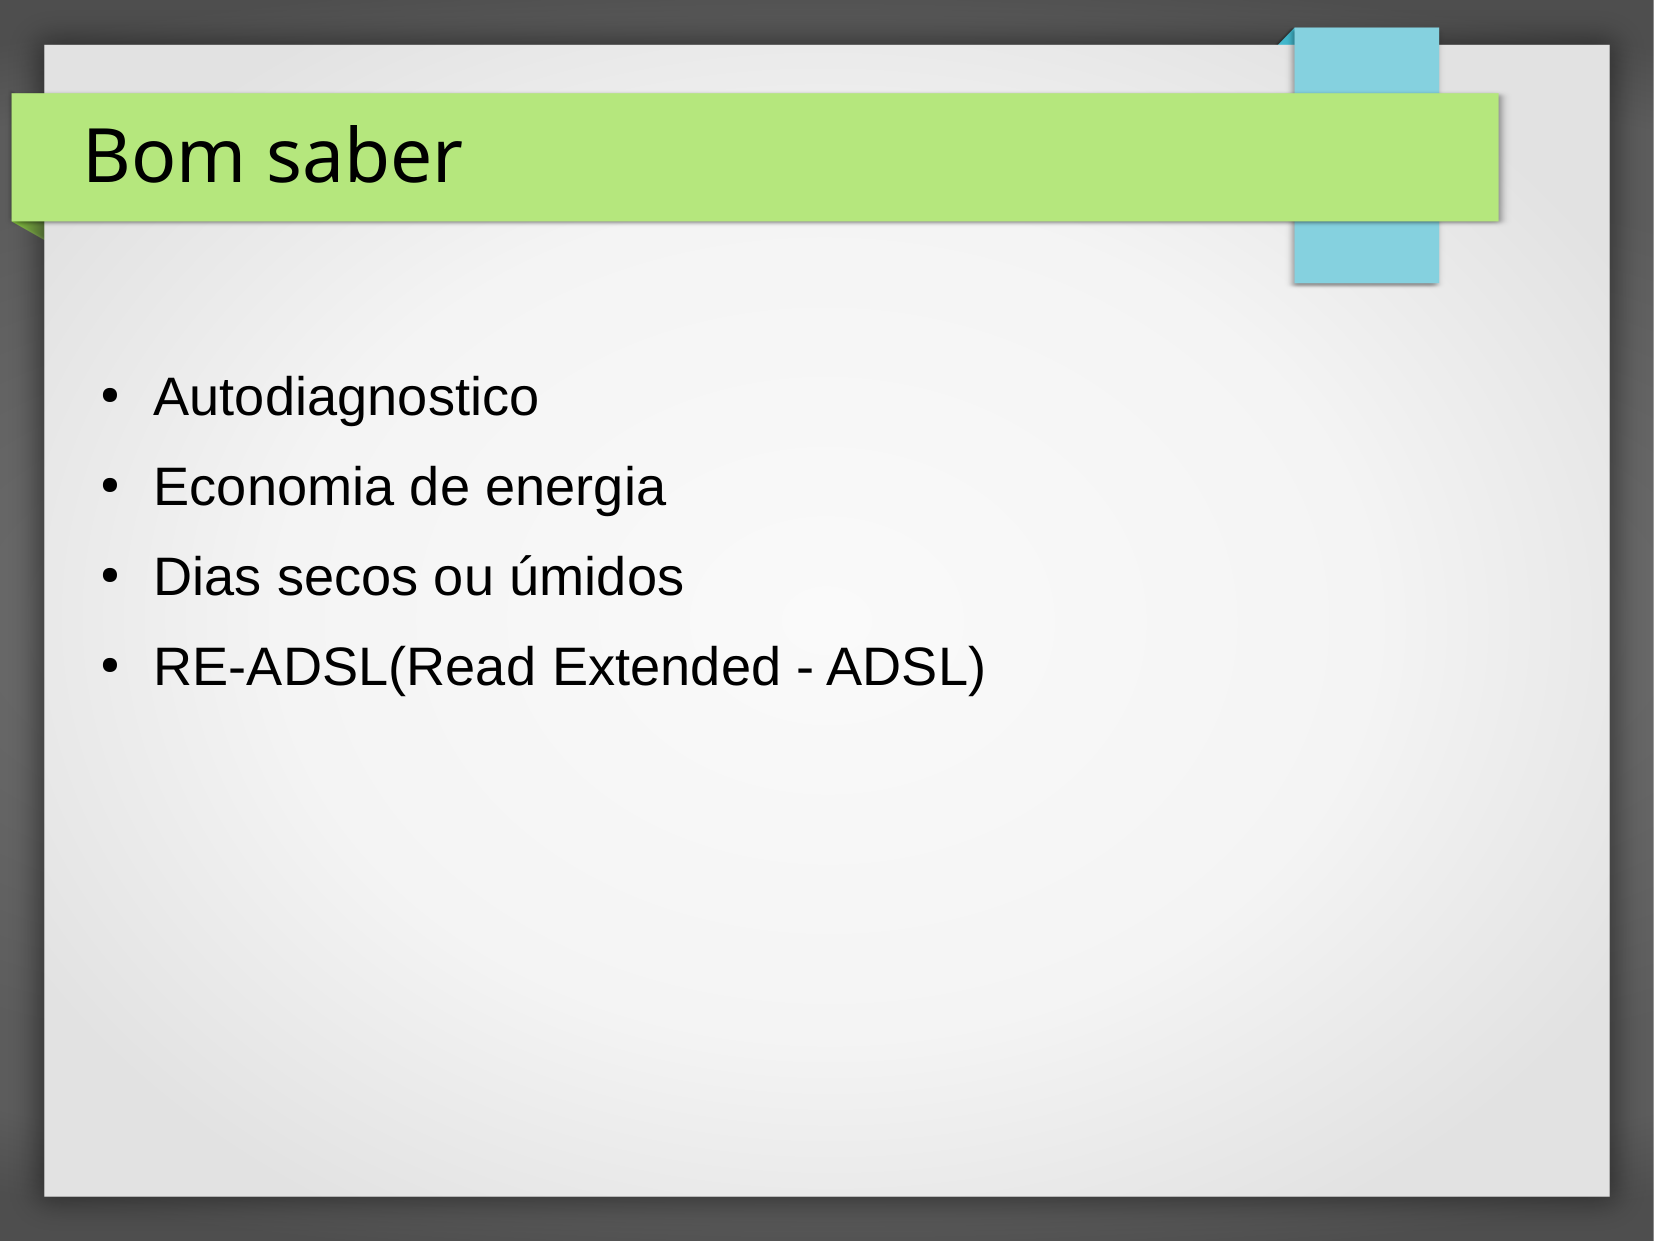

# Bom saber
Autodiagnostico
Economia de energia
Dias secos ou úmidos
RE-ADSL(Read Extended - ADSL)